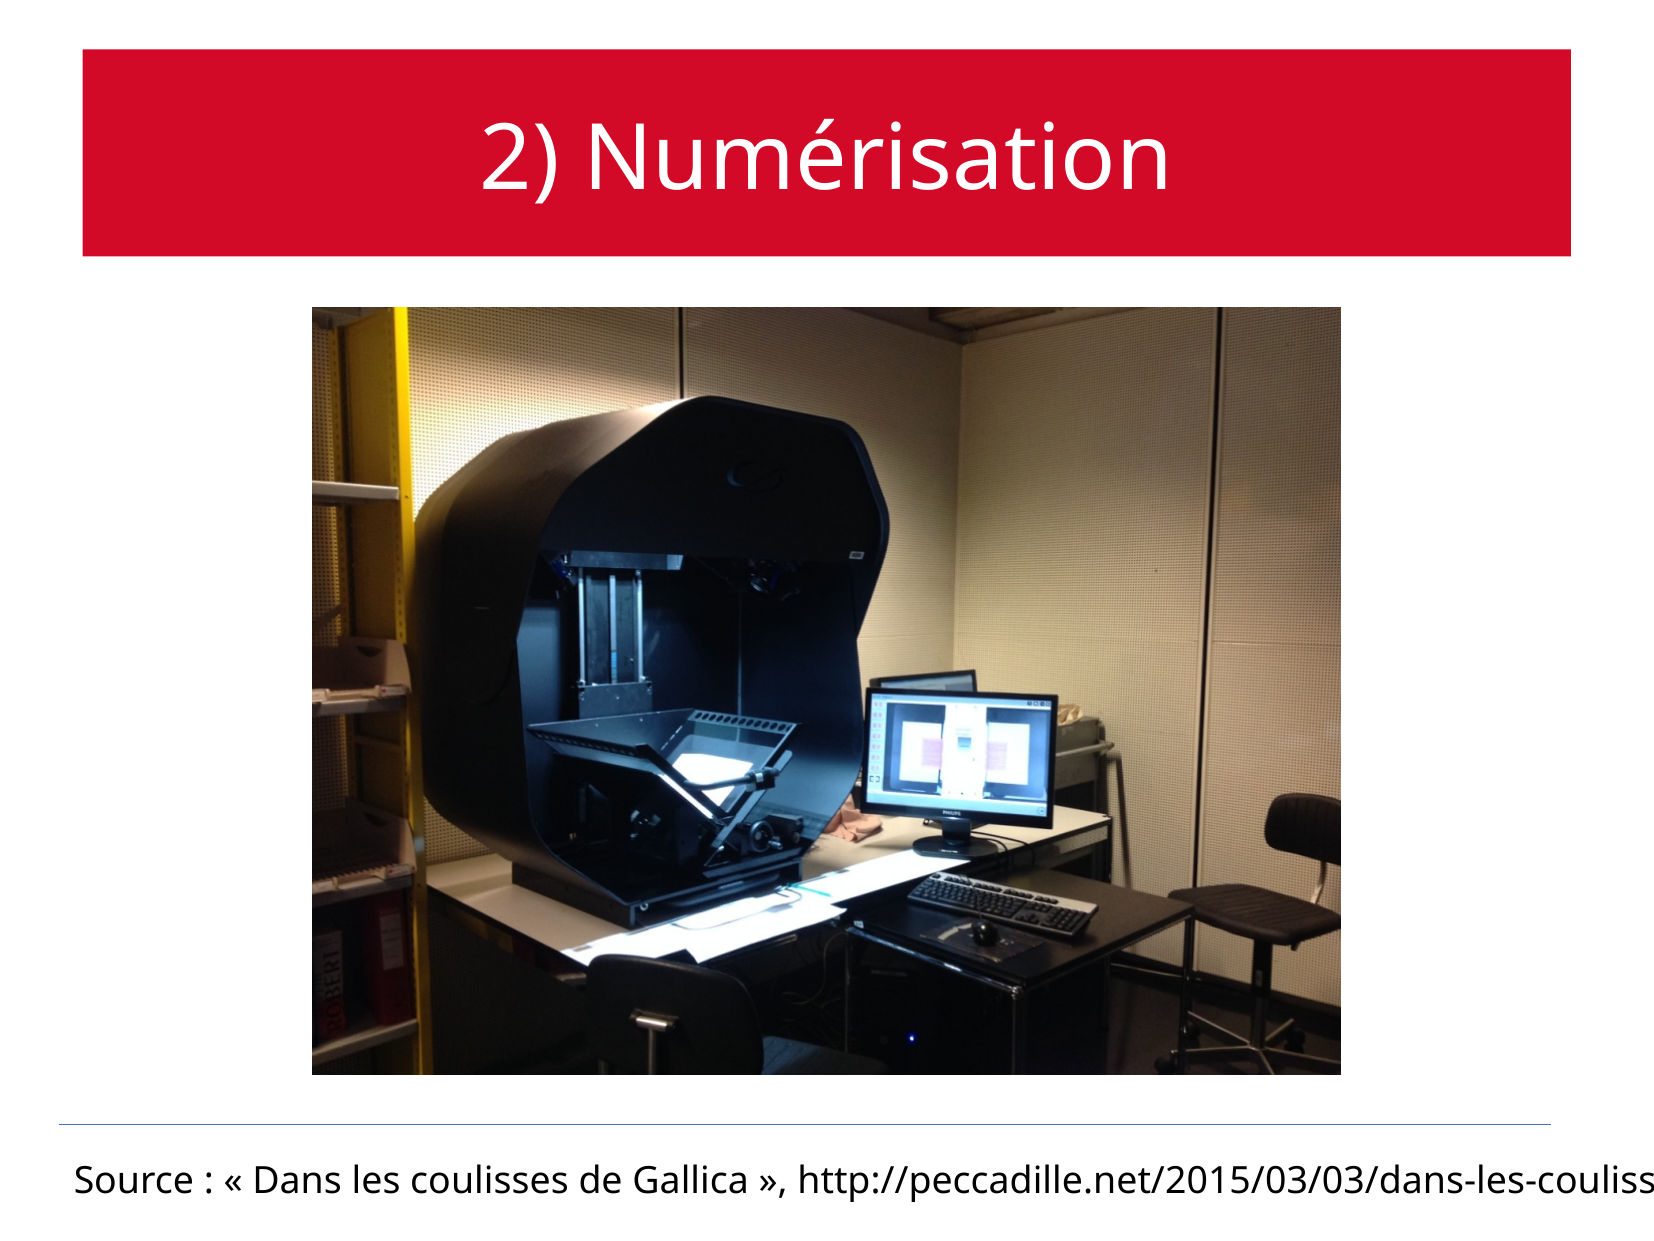

# 2) Numérisation
Source : « Dans les coulisses de Gallica », http://peccadille.net/2015/03/03/dans-les-coulisses-de-gallica/